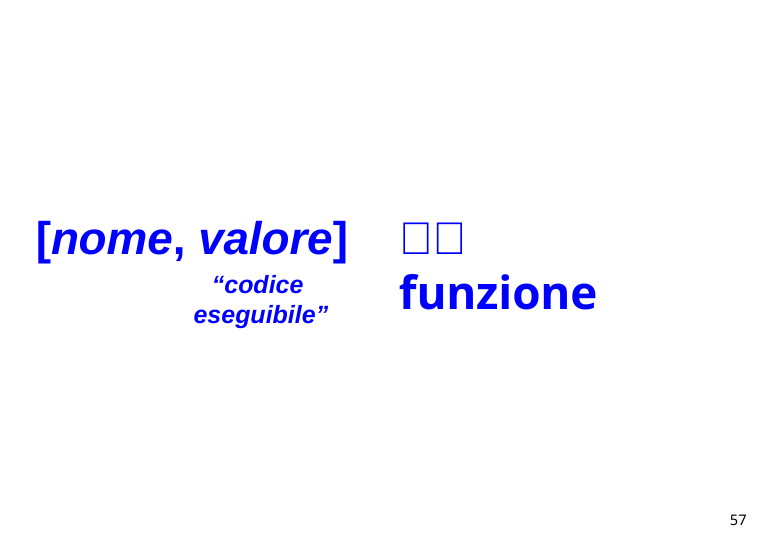

# [nome, valore]
“codice eseguibile”
	funzione
57